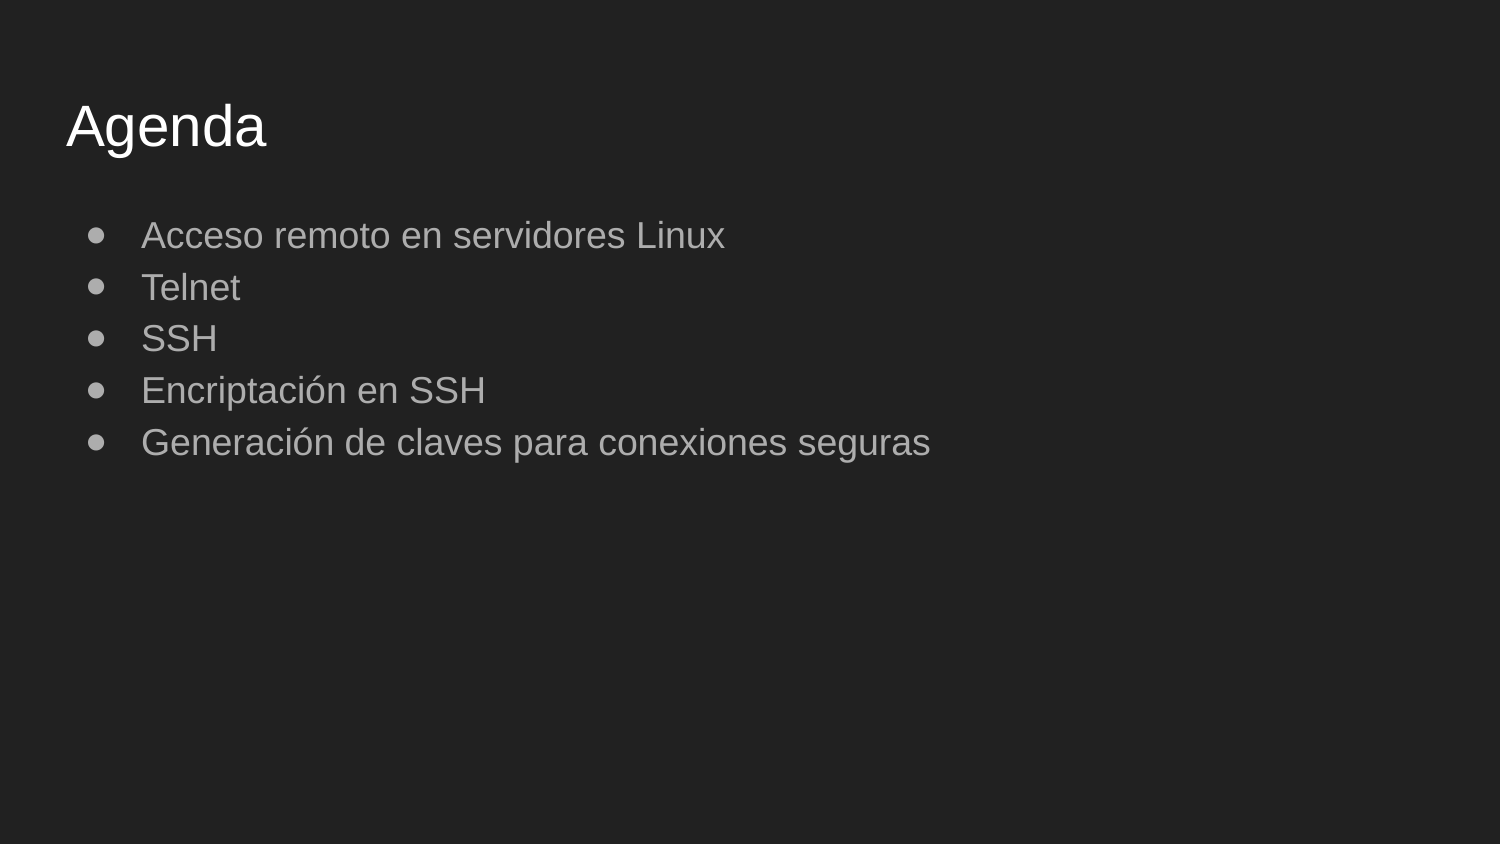

# Agenda
Acceso remoto en servidores Linux
Telnet
SSH
Encriptación en SSH
Generación de claves para conexiones seguras